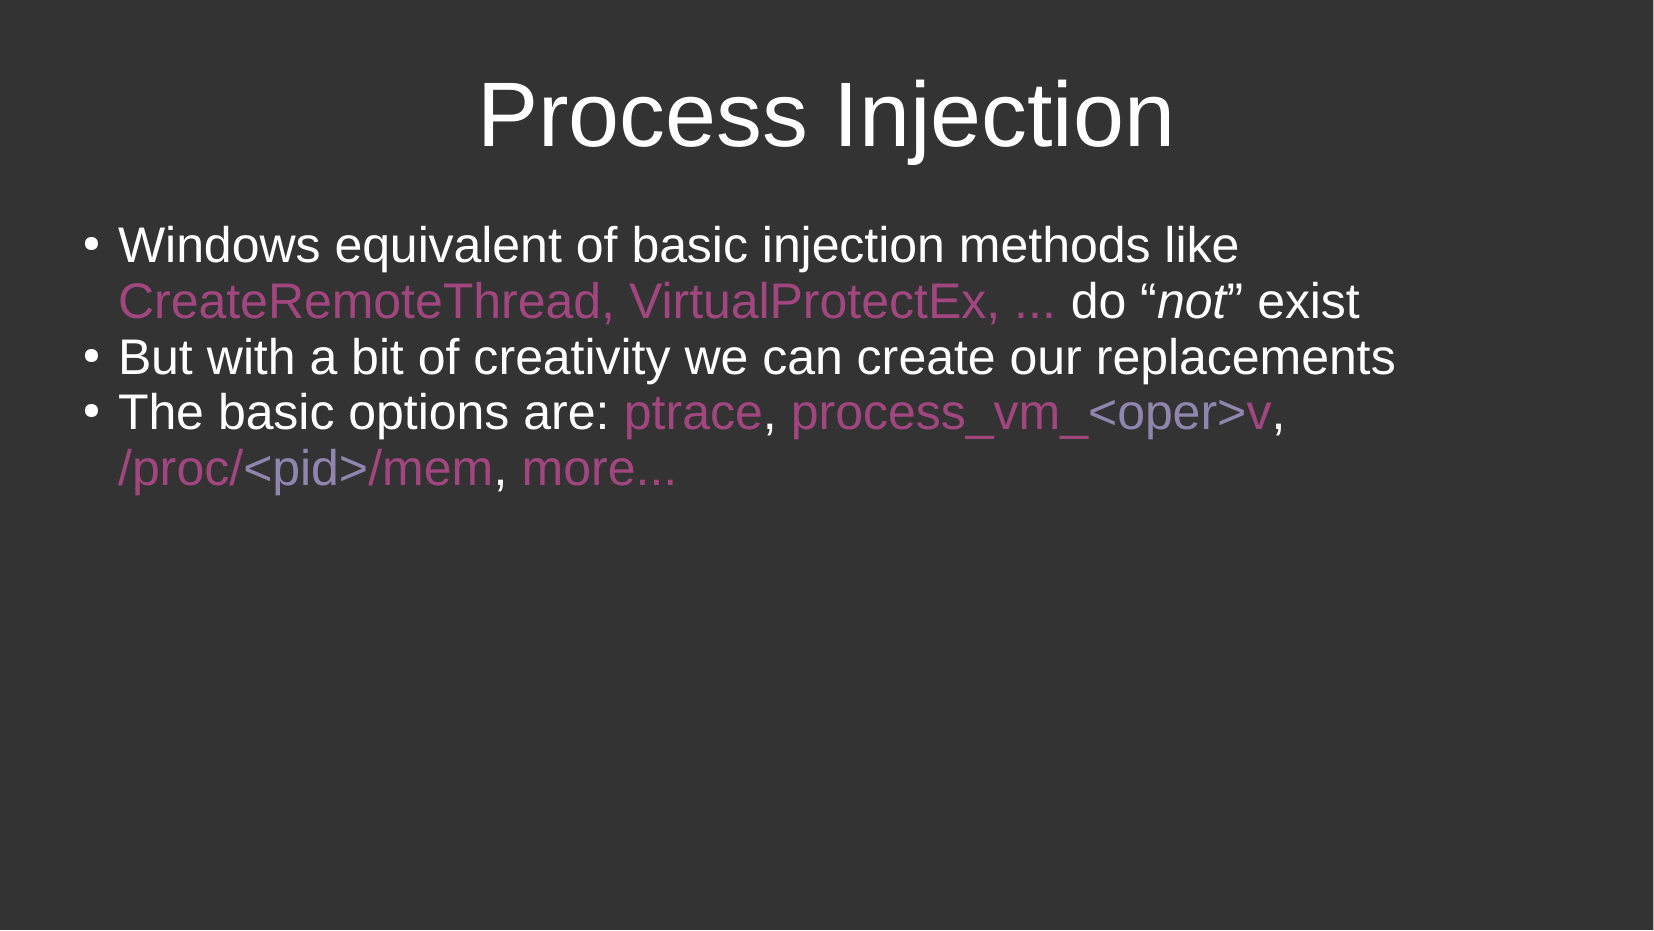

# Process Injection
Windows equivalent of basic injection methods like CreateRemoteThread, VirtualProtectEx, ... do “not” exist
But with a bit of creativity we can create our replacements
The basic options are: ptrace, process_vm_<oper>v, /proc/<pid>/mem, more...